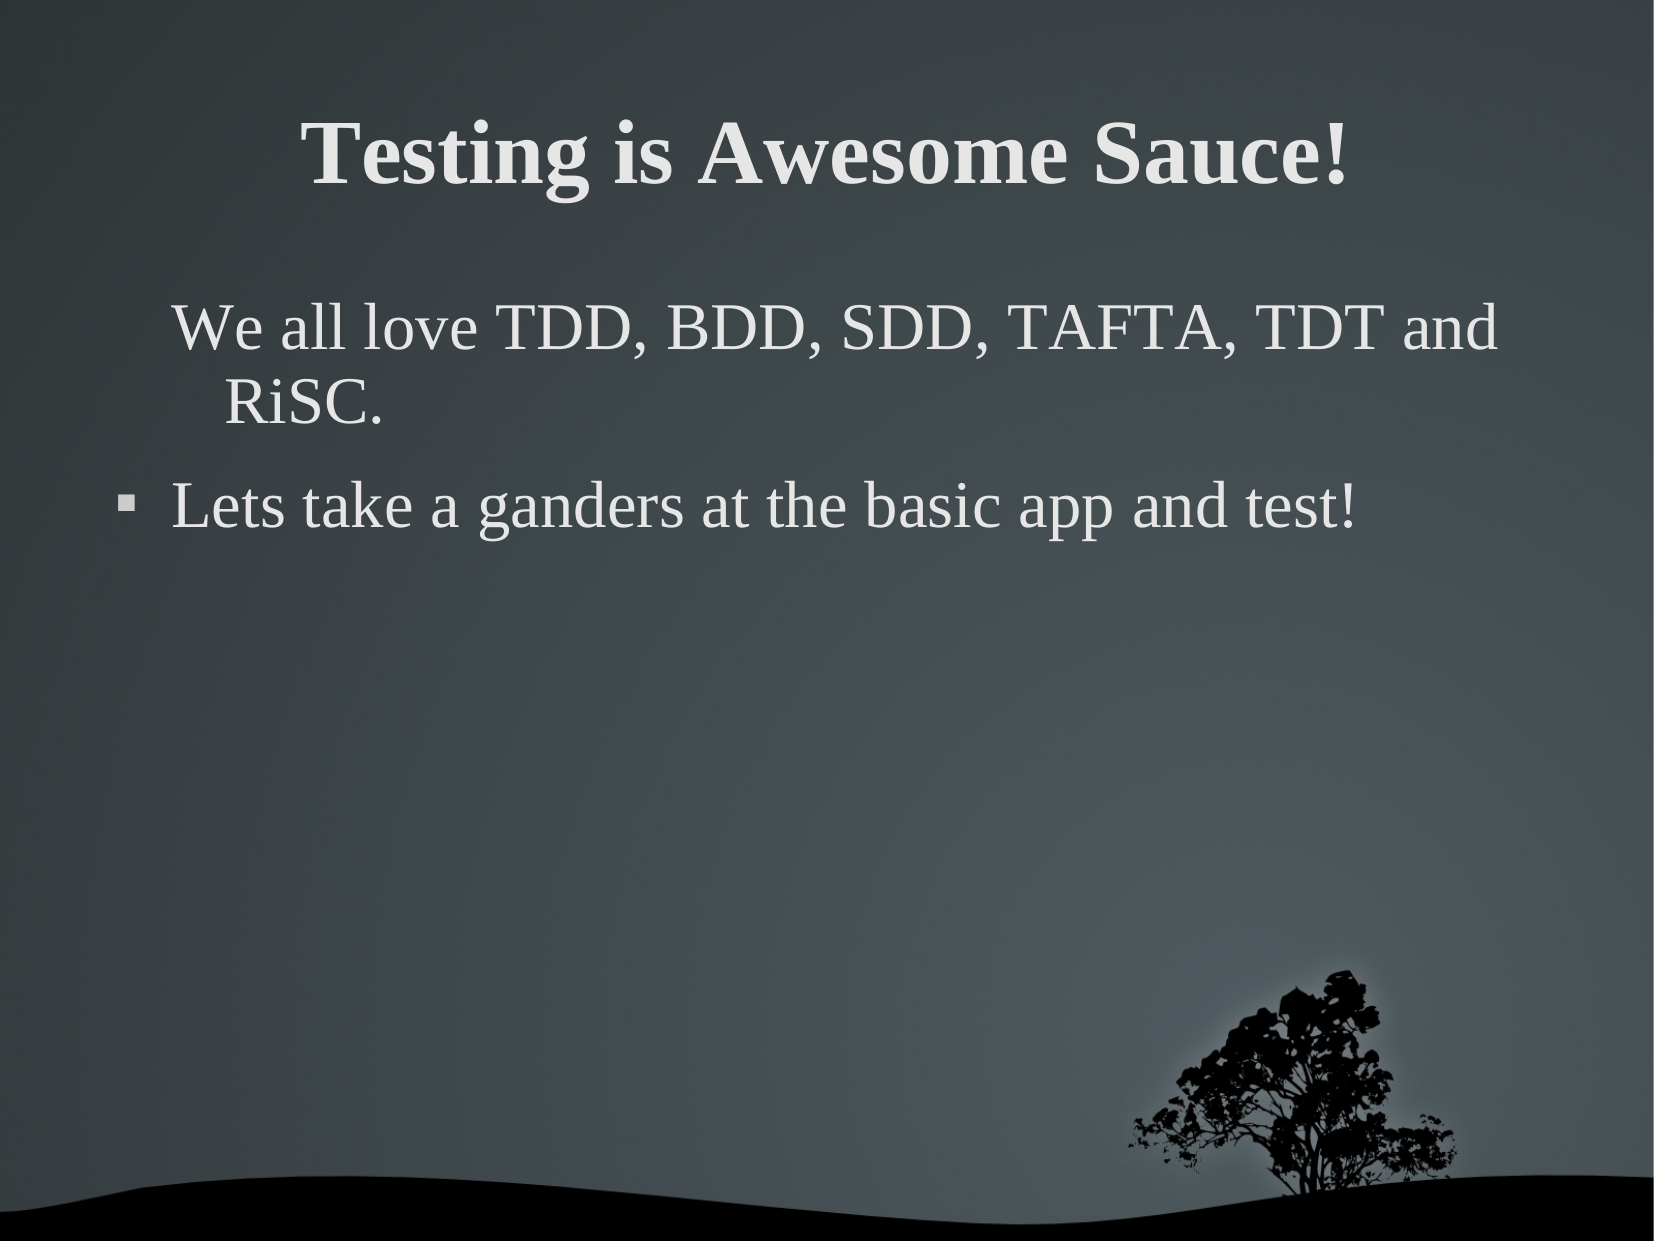

# Testing is Awesome Sauce!
We all love TDD, BDD, SDD, TAFTA, TDT and RiSC.
Lets take a ganders at the basic app and test!